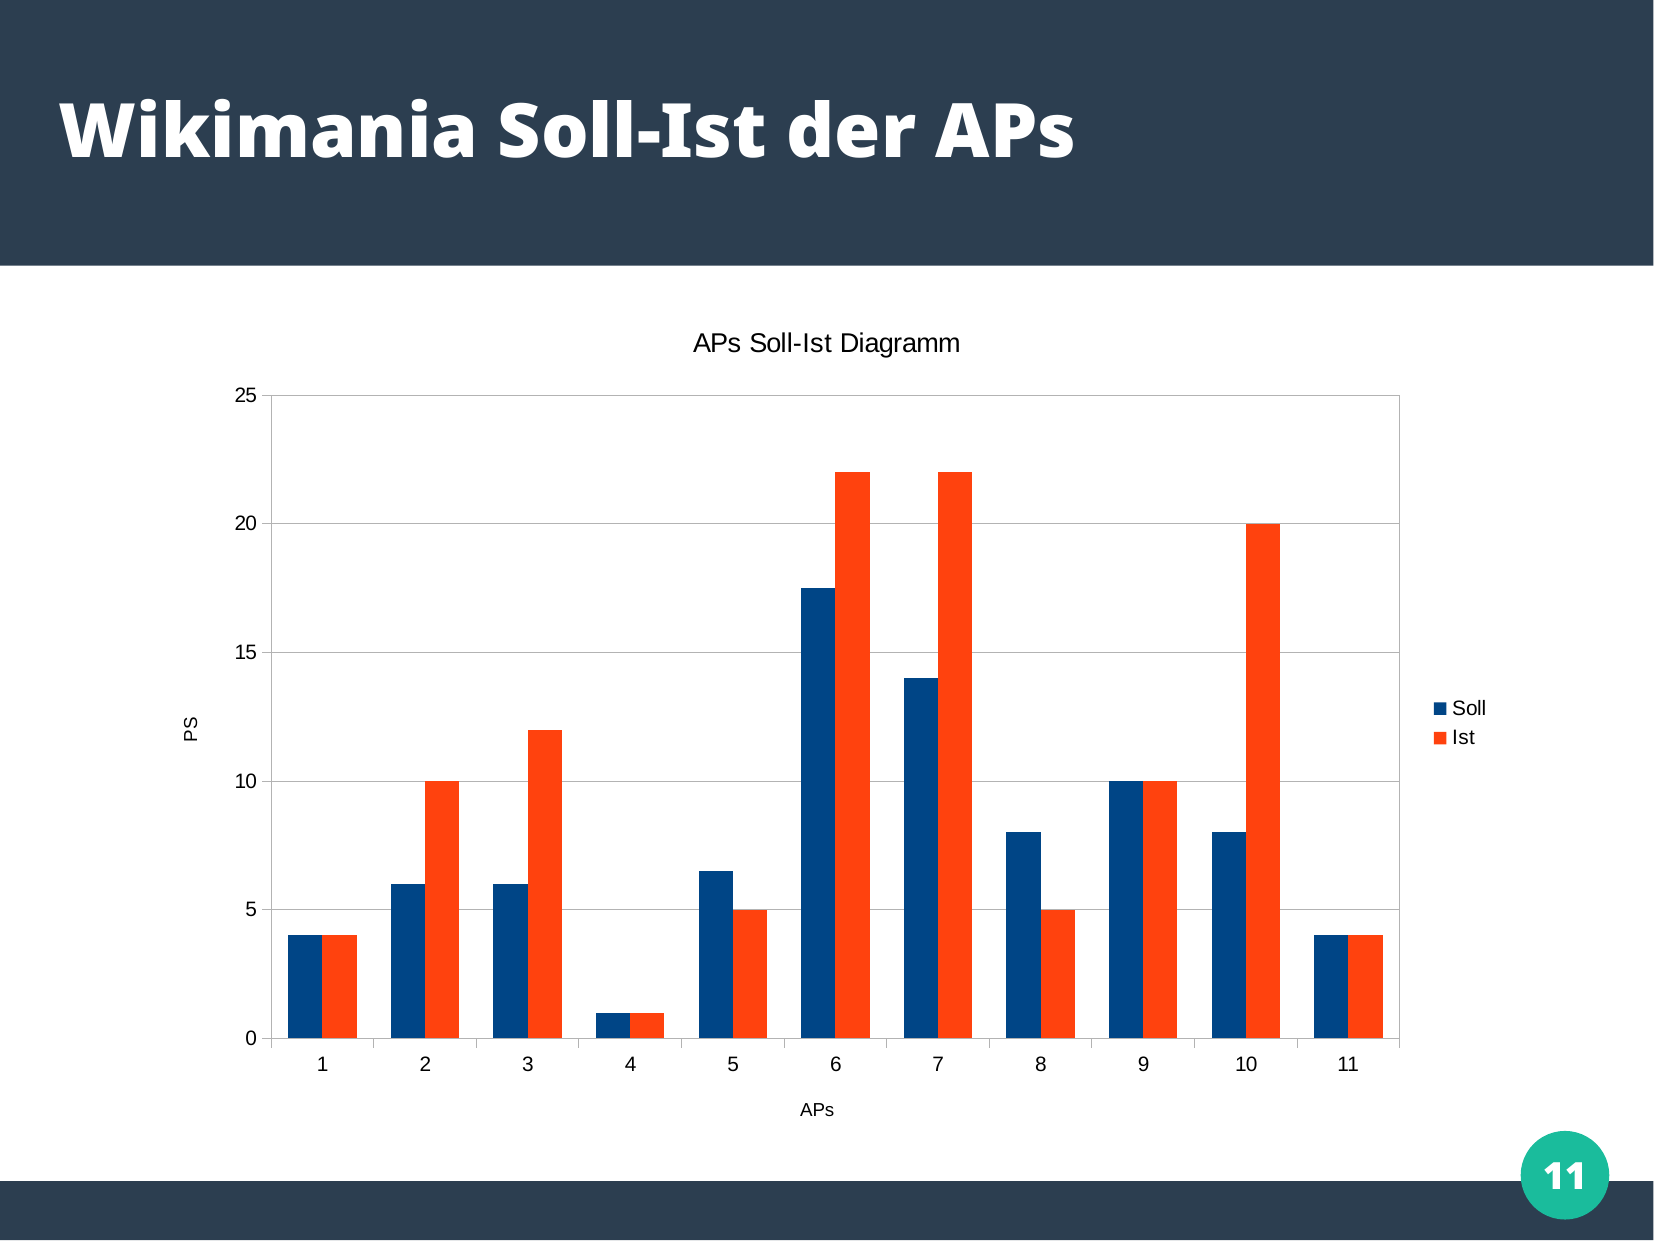

# Wikimania Soll-Ist der APs
### Chart: APs Soll-Ist Diagramm
| Category | Soll | Ist |
|---|---|---|
| 1 | 4.0 | 4.0 |
| 2 | 6.0 | 10.0 |
| 3 | 6.0 | 12.0 |
| 4 | 1.0 | 1.0 |
| 5 | 6.5 | 5.0 |
| 6 | 17.5 | 22.0 |
| 7 | 14.0 | 22.0 |
| 8 | 8.0 | 5.0 |
| 9 | 10.0 | 10.0 |
| 10 | 8.0 | 20.0 |
| 11 | 4.0 | 4.0 |11